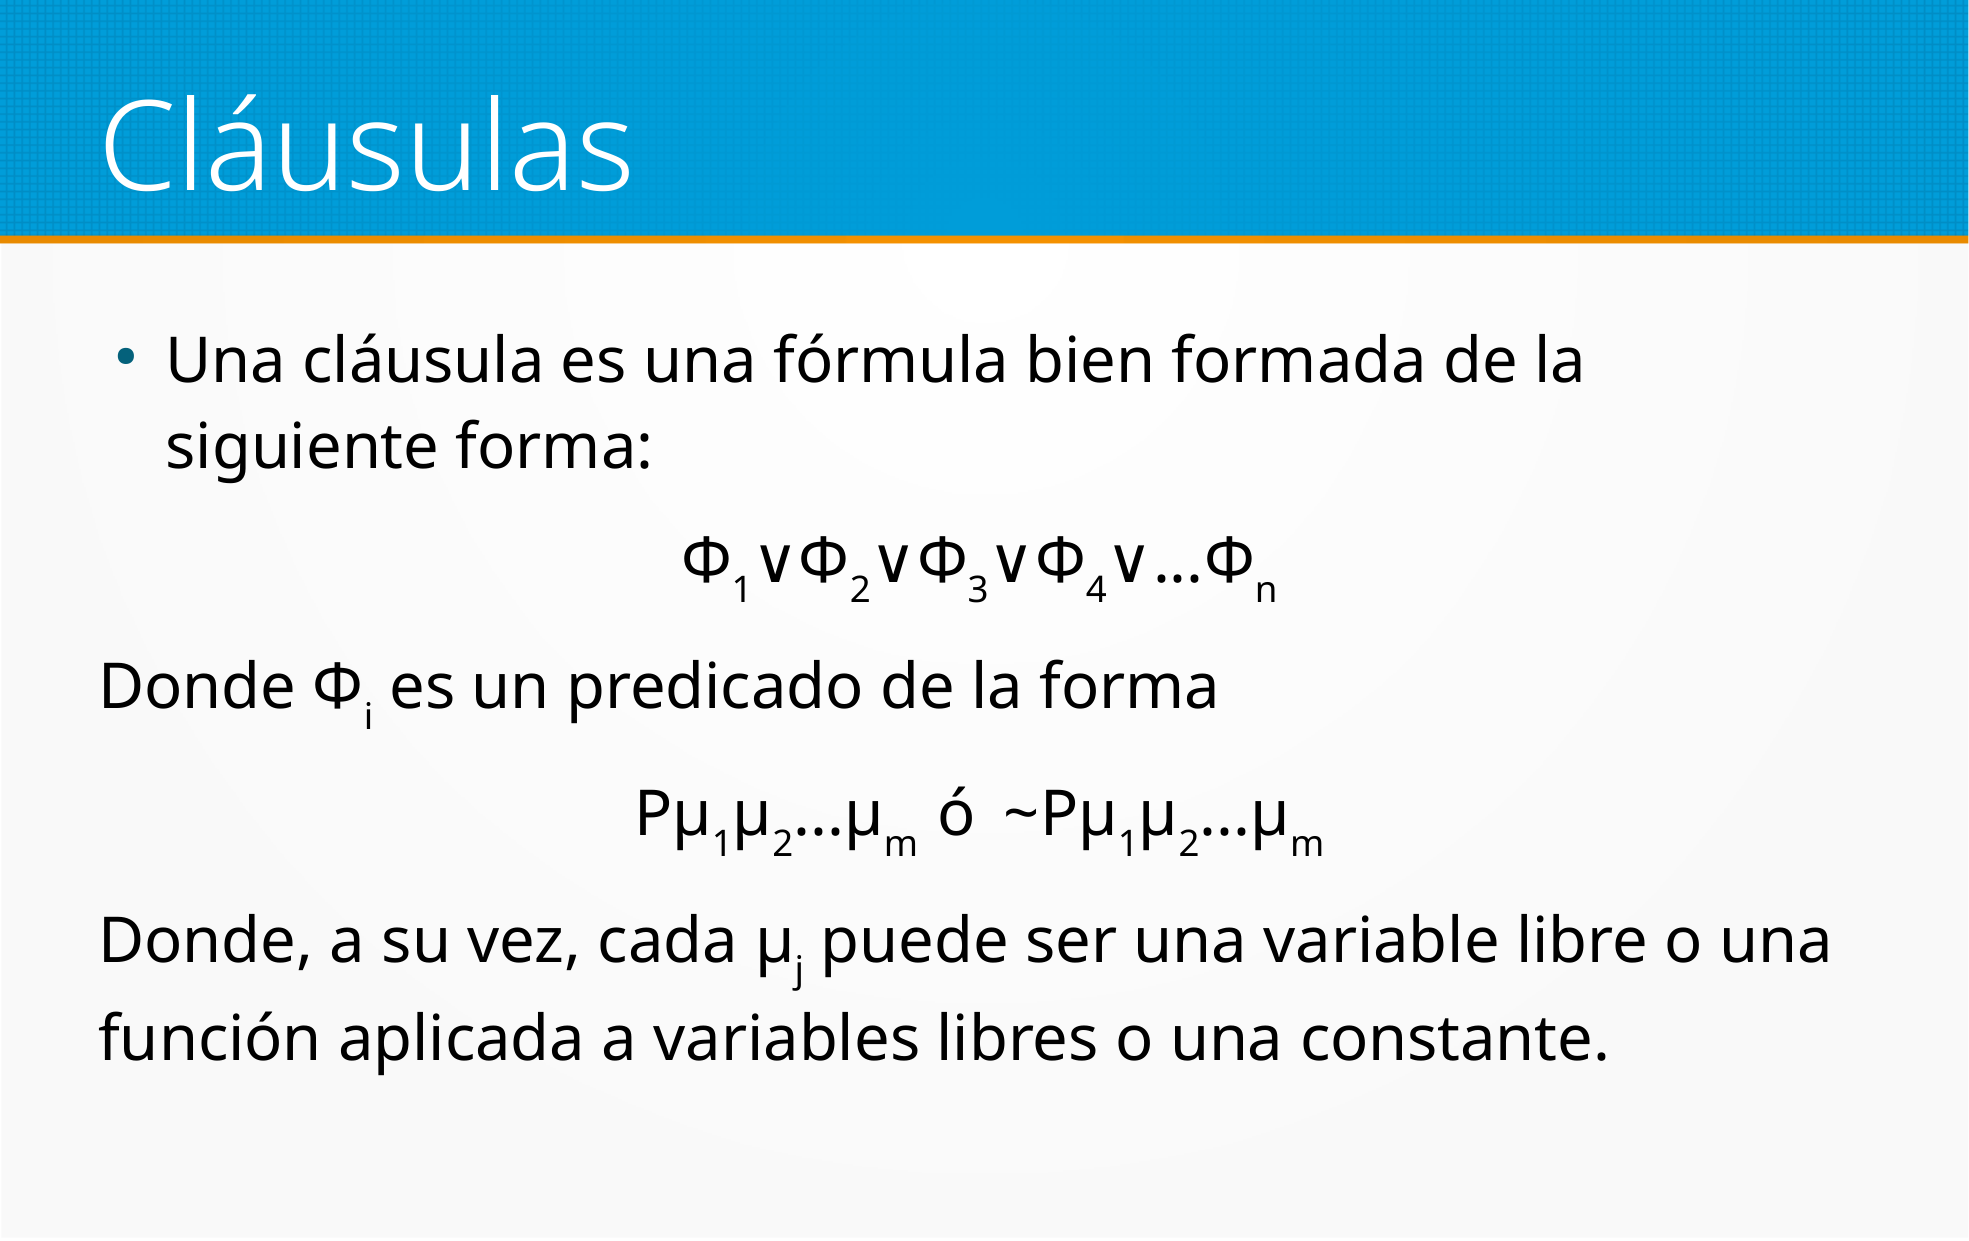

# Cláusulas
Una cláusula es una fórmula bien formada de la siguiente forma:
Φ1∨Φ2∨Φ3∨Φ4∨...Φn
Donde Φi es un predicado de la forma
Pμ1μ2...μm ó ~Pμ1μ2...μm
Donde, a su vez, cada μj puede ser una variable libre o una función aplicada a variables libres o una constante.